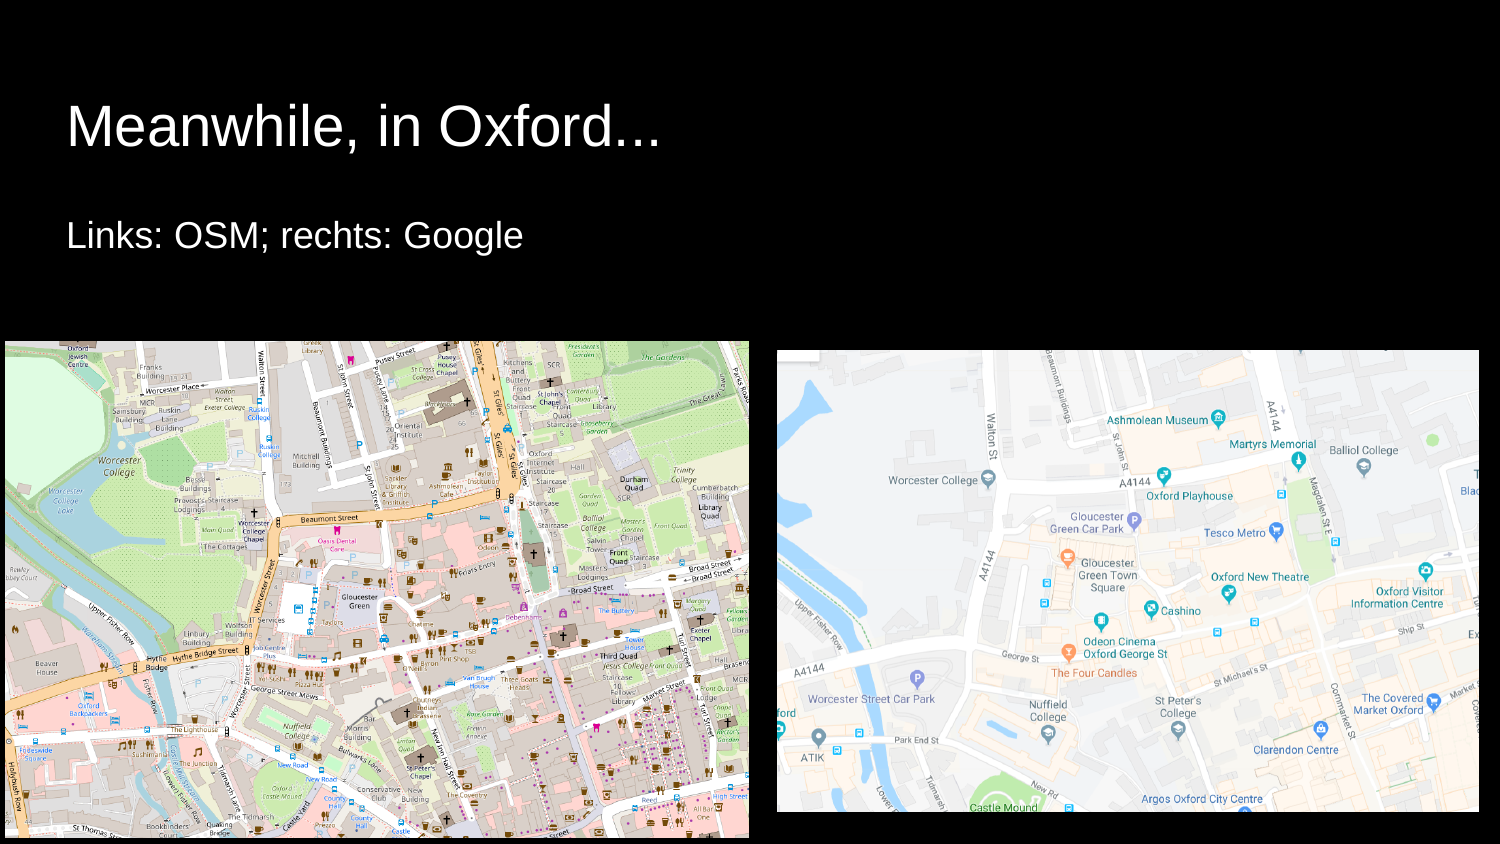

# Meanwhile, in Oxford...
Links: OSM; rechts: Google